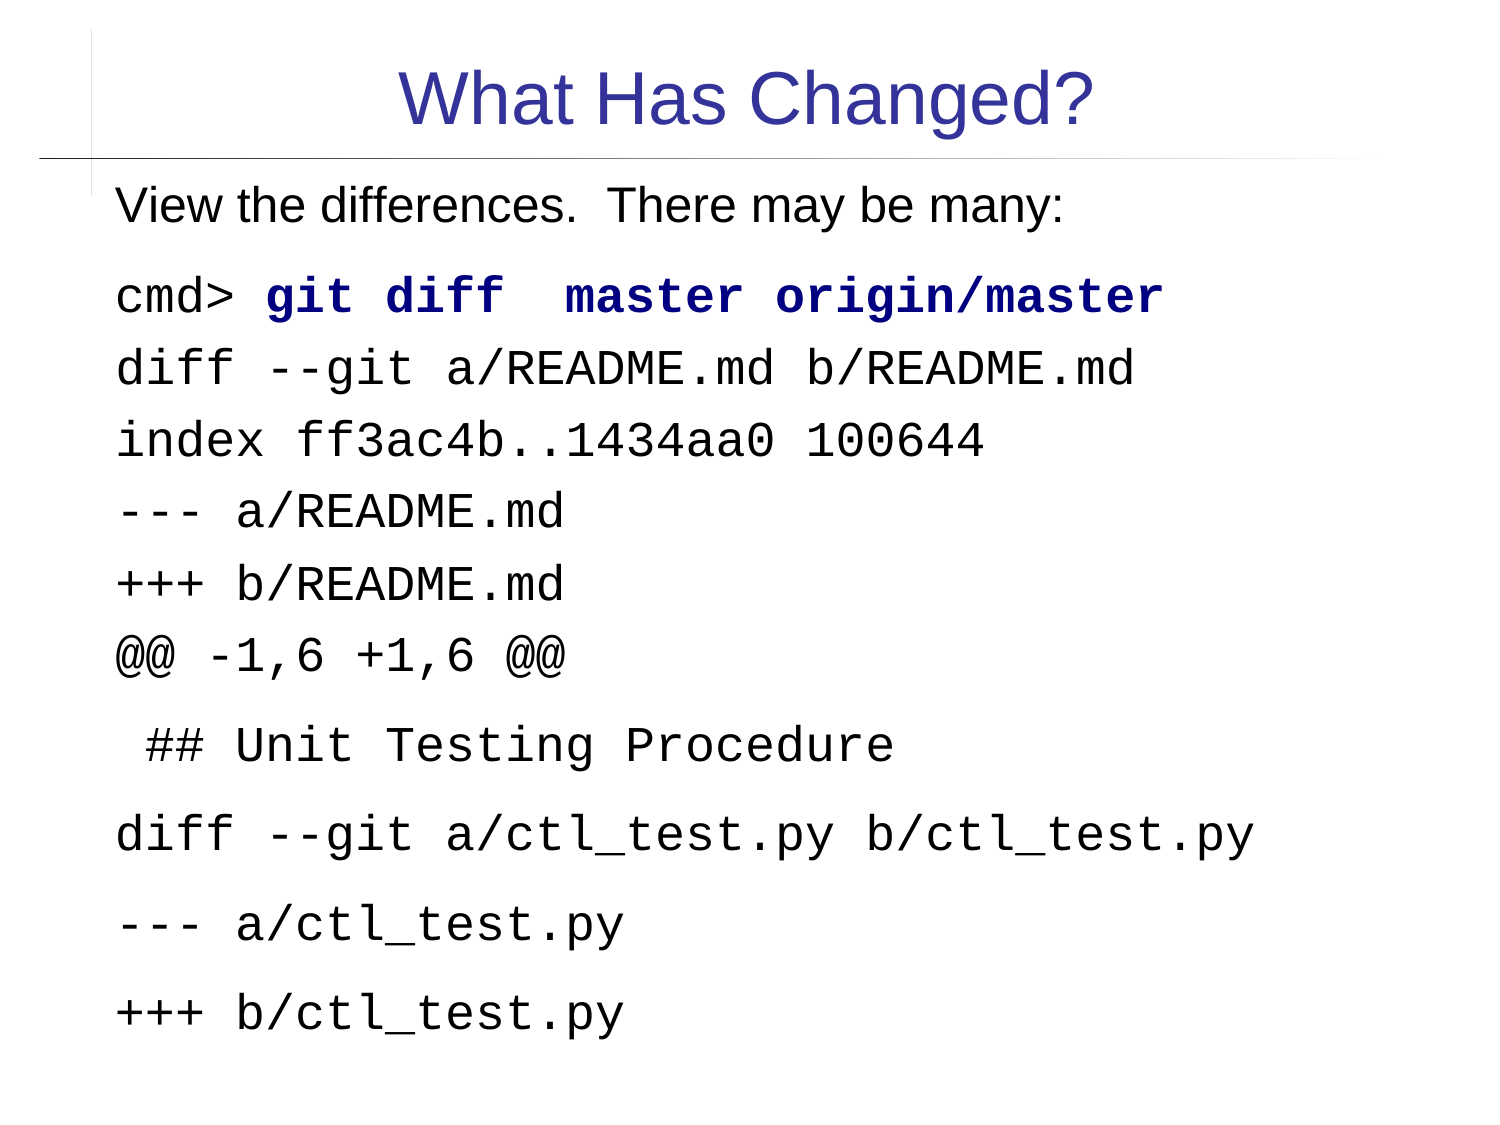

# What Has Changed?
View the differences. There may be many:
cmd> git diff master origin/master
diff --git a/README.md b/README.md
index ff3ac4b..1434aa0 100644
--- a/README.md
+++ b/README.md
@@ -1,6 +1,6 @@
 ## Unit Testing Procedure
diff --git a/ctl_test.py b/ctl_test.py
--- a/ctl_test.py
+++ b/ctl_test.py